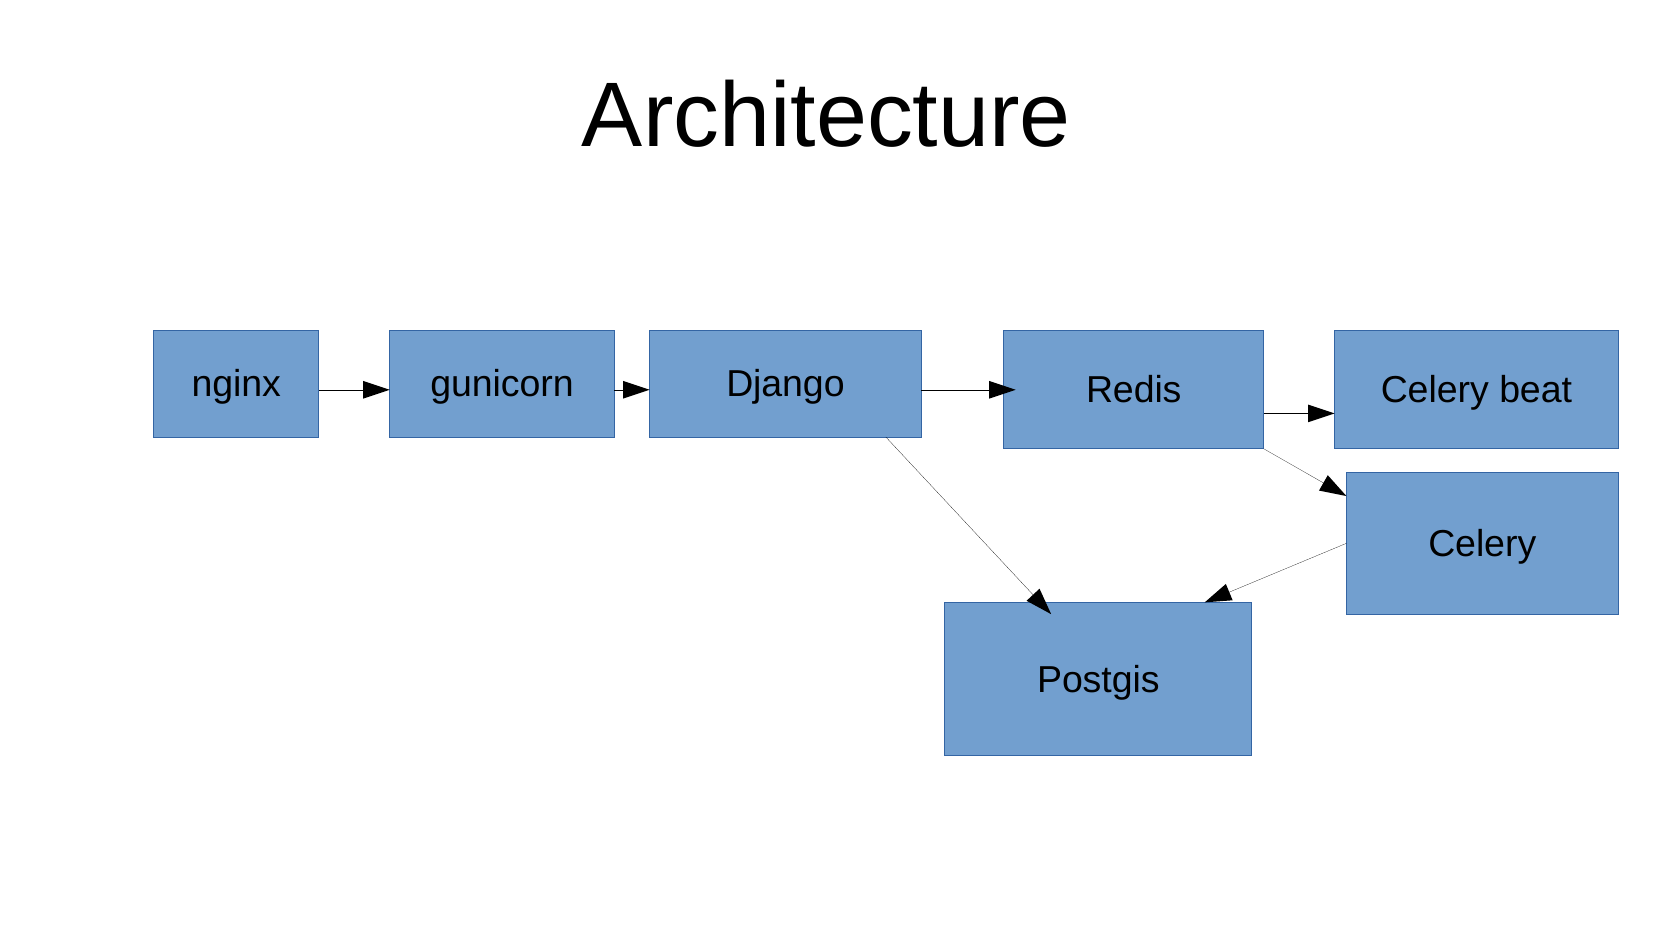

# Architecture
nginx
gunicorn
Django
Redis
Celery beat
Celery
Postgis